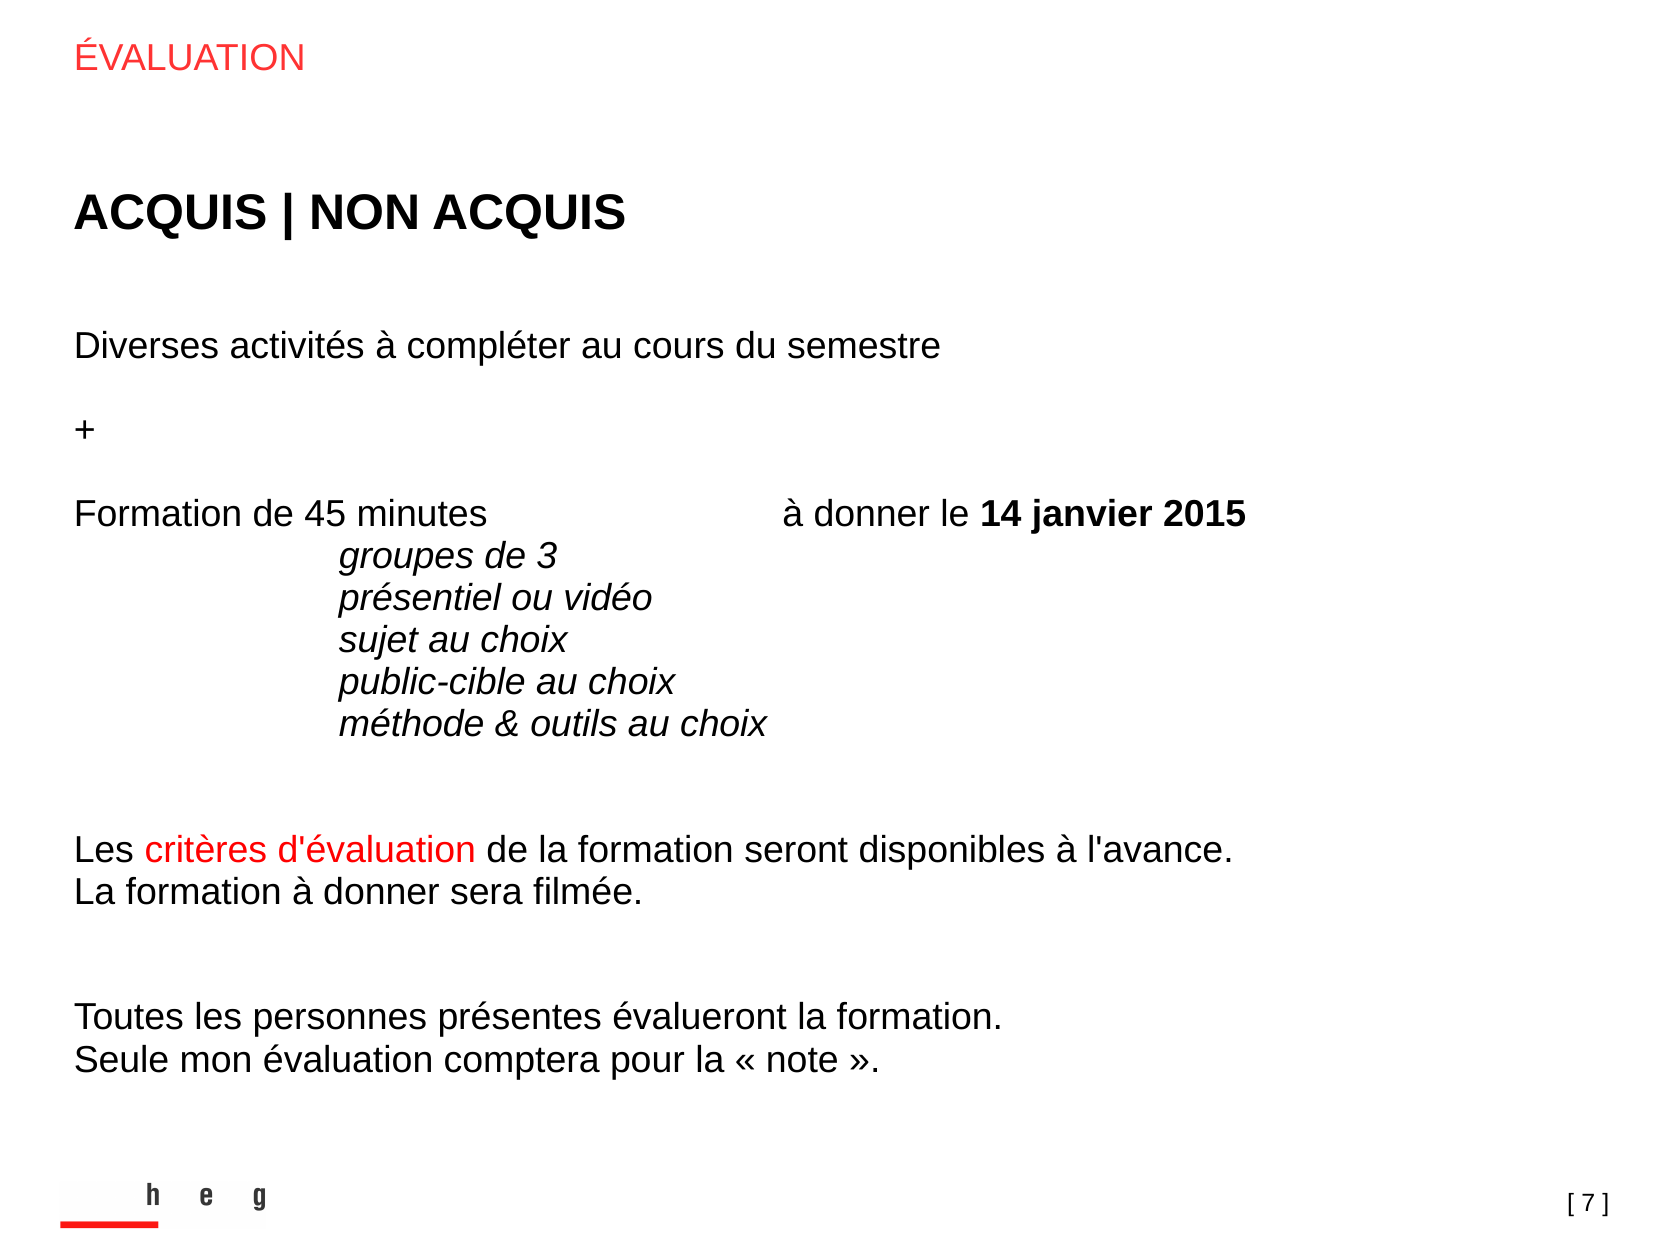

ÉVALUATION
ACQUIS | NON ACQUIS
Diverses activités à compléter au cours du semestre
+
Formation de 45 minutes	à donner le 14 janvier 2015
	groupes de 3
	présentiel ou vidéo
	sujet au choix
	public-cible au choix
	méthode & outils au choix
Les critères d'évaluation de la formation seront disponibles à l'avance.
La formation à donner sera filmée.
Toutes les personnes présentes évalueront la formation.
Seule mon évaluation comptera pour la « note ».